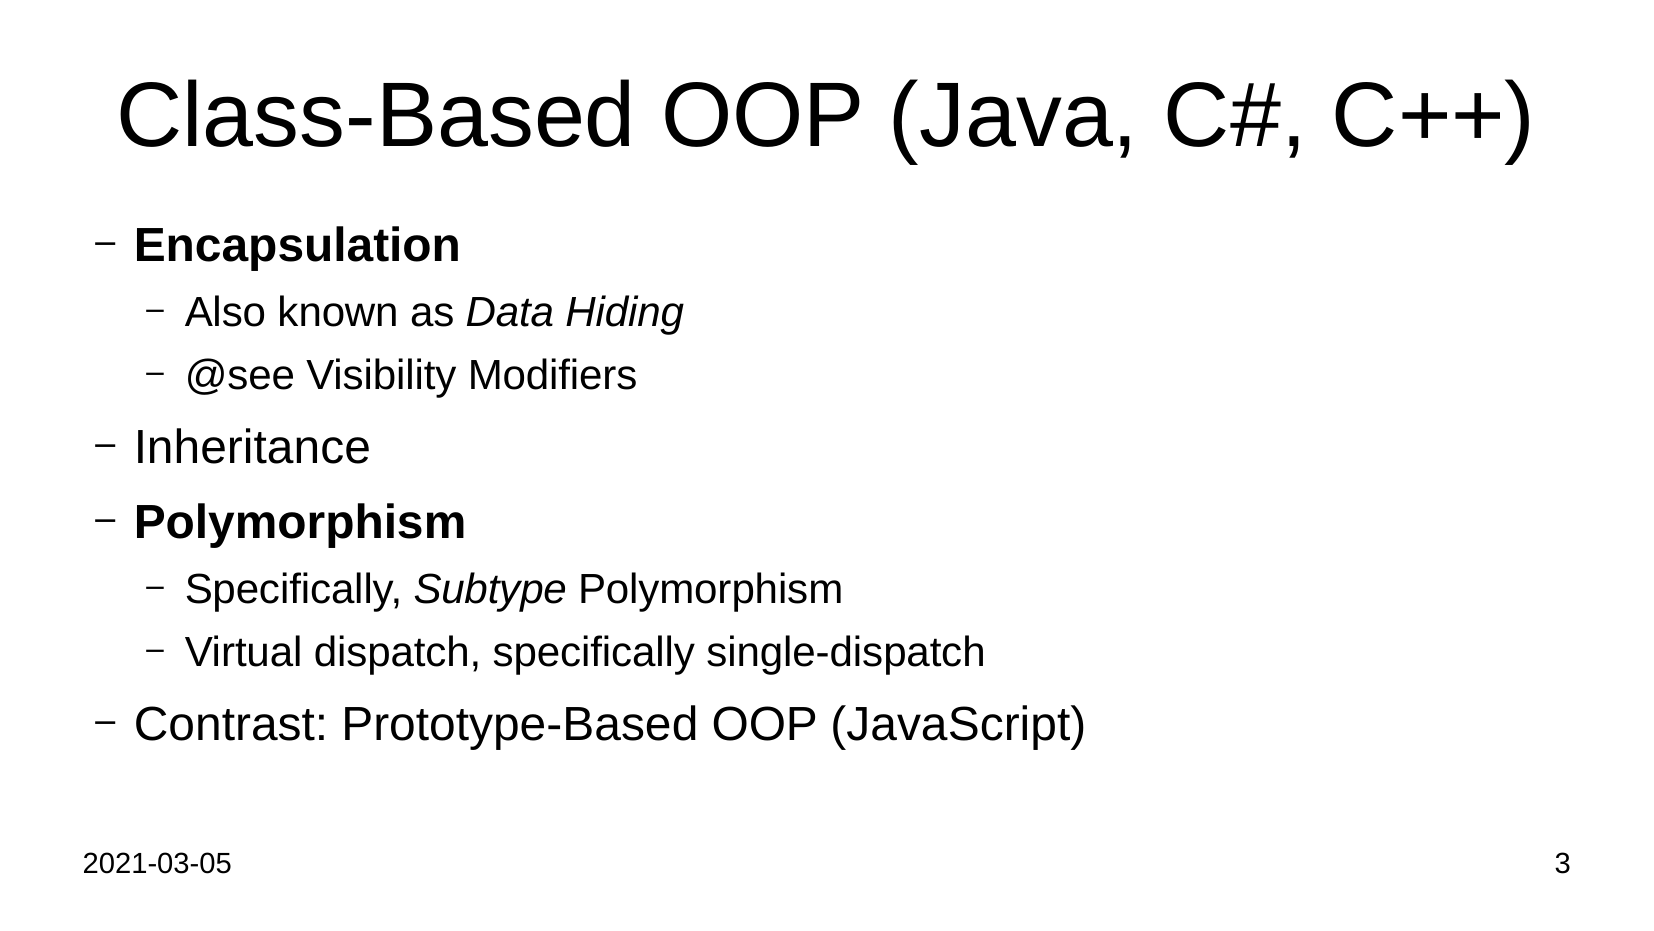

# Class-Based OOP (Java, C#, C++)
Encapsulation
Also known as Data Hiding
@see Visibility Modifiers
Inheritance
Polymorphism
Specifically, Subtype Polymorphism
Virtual dispatch, specifically single-dispatch
Contrast: Prototype-Based OOP (JavaScript)
2021-03-05
3